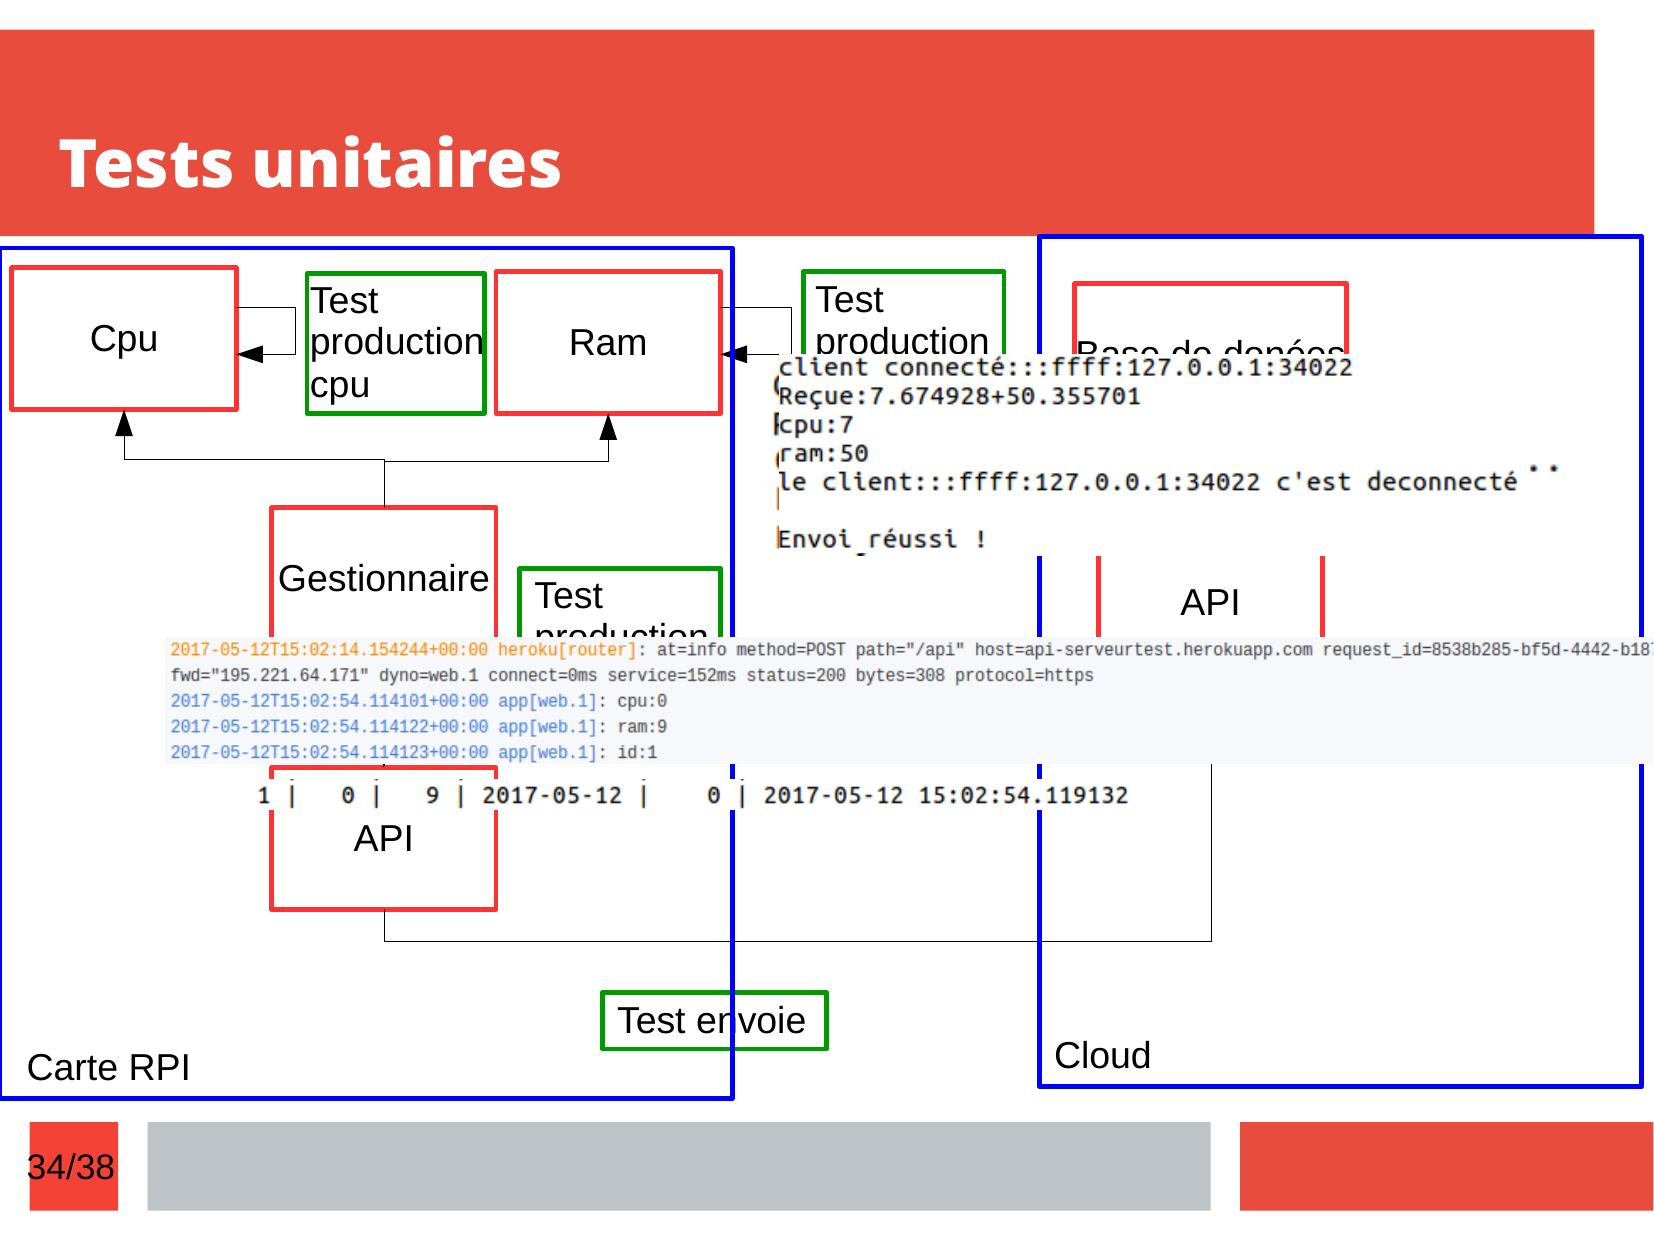

# Tests unitaires
Cpu
Test production ram
Test production cpu
Ram
Base de donées
Test mise a jour base de données
Gestionnaire
API
Test production ram et cpu et envoie
API
Test envoie
Cloud
Carte RPI